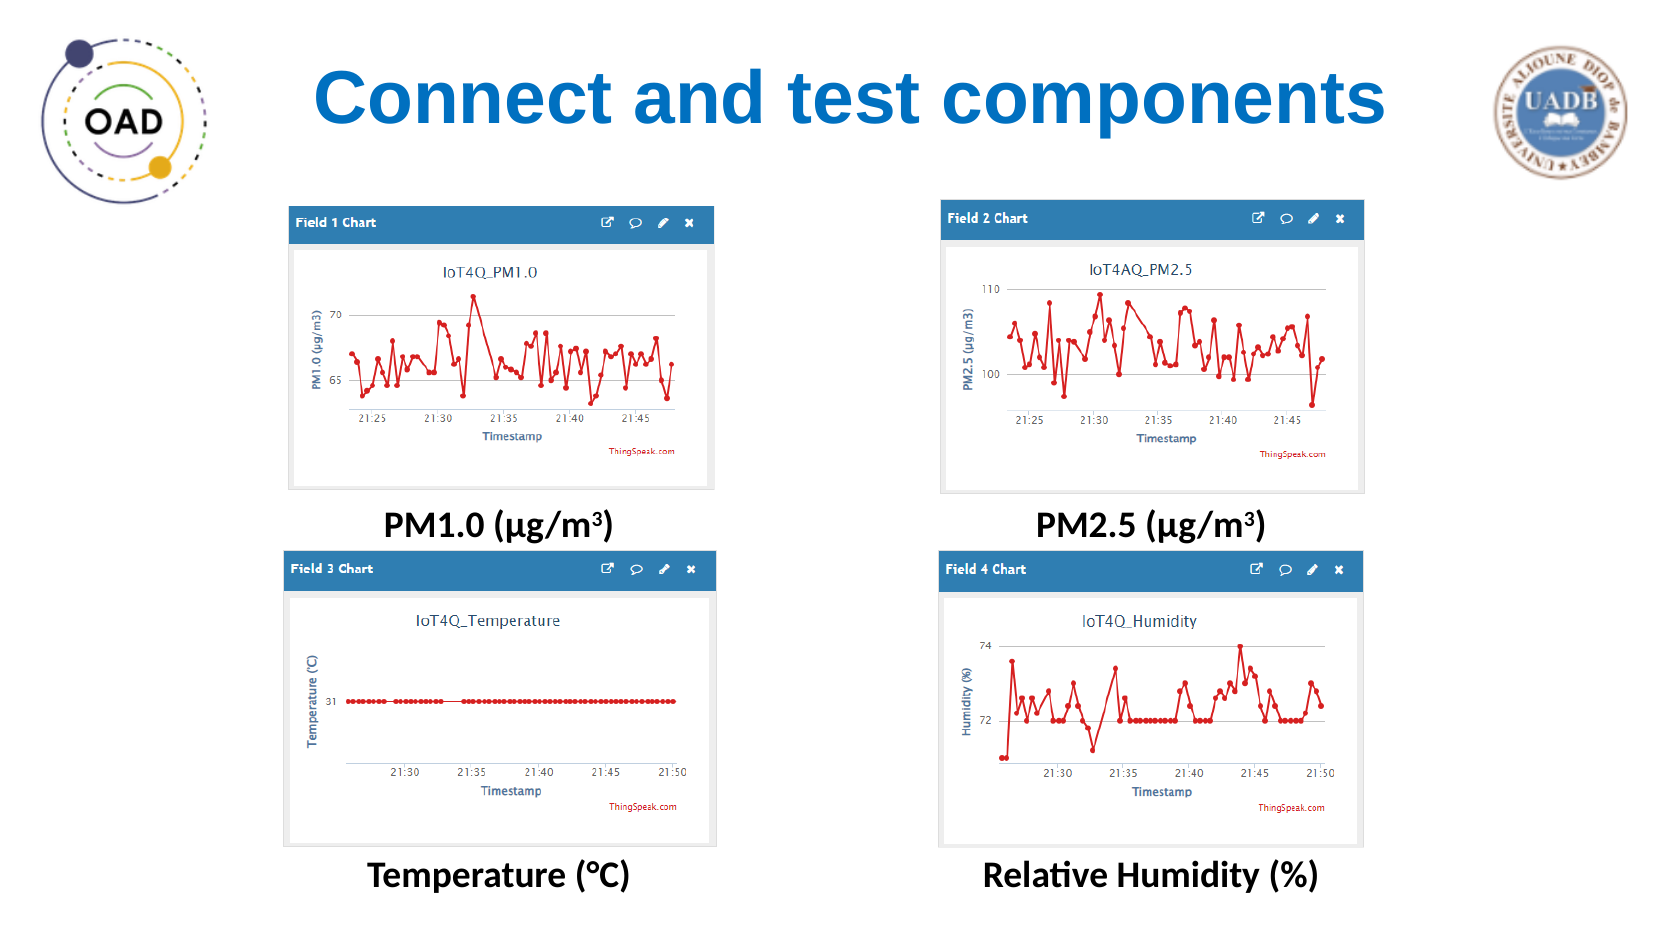

Connect and test components
PM1.0 (µg/m3)
PM2.5 (µg/m3)
Temperature (°C)
Relative Humidity (%)